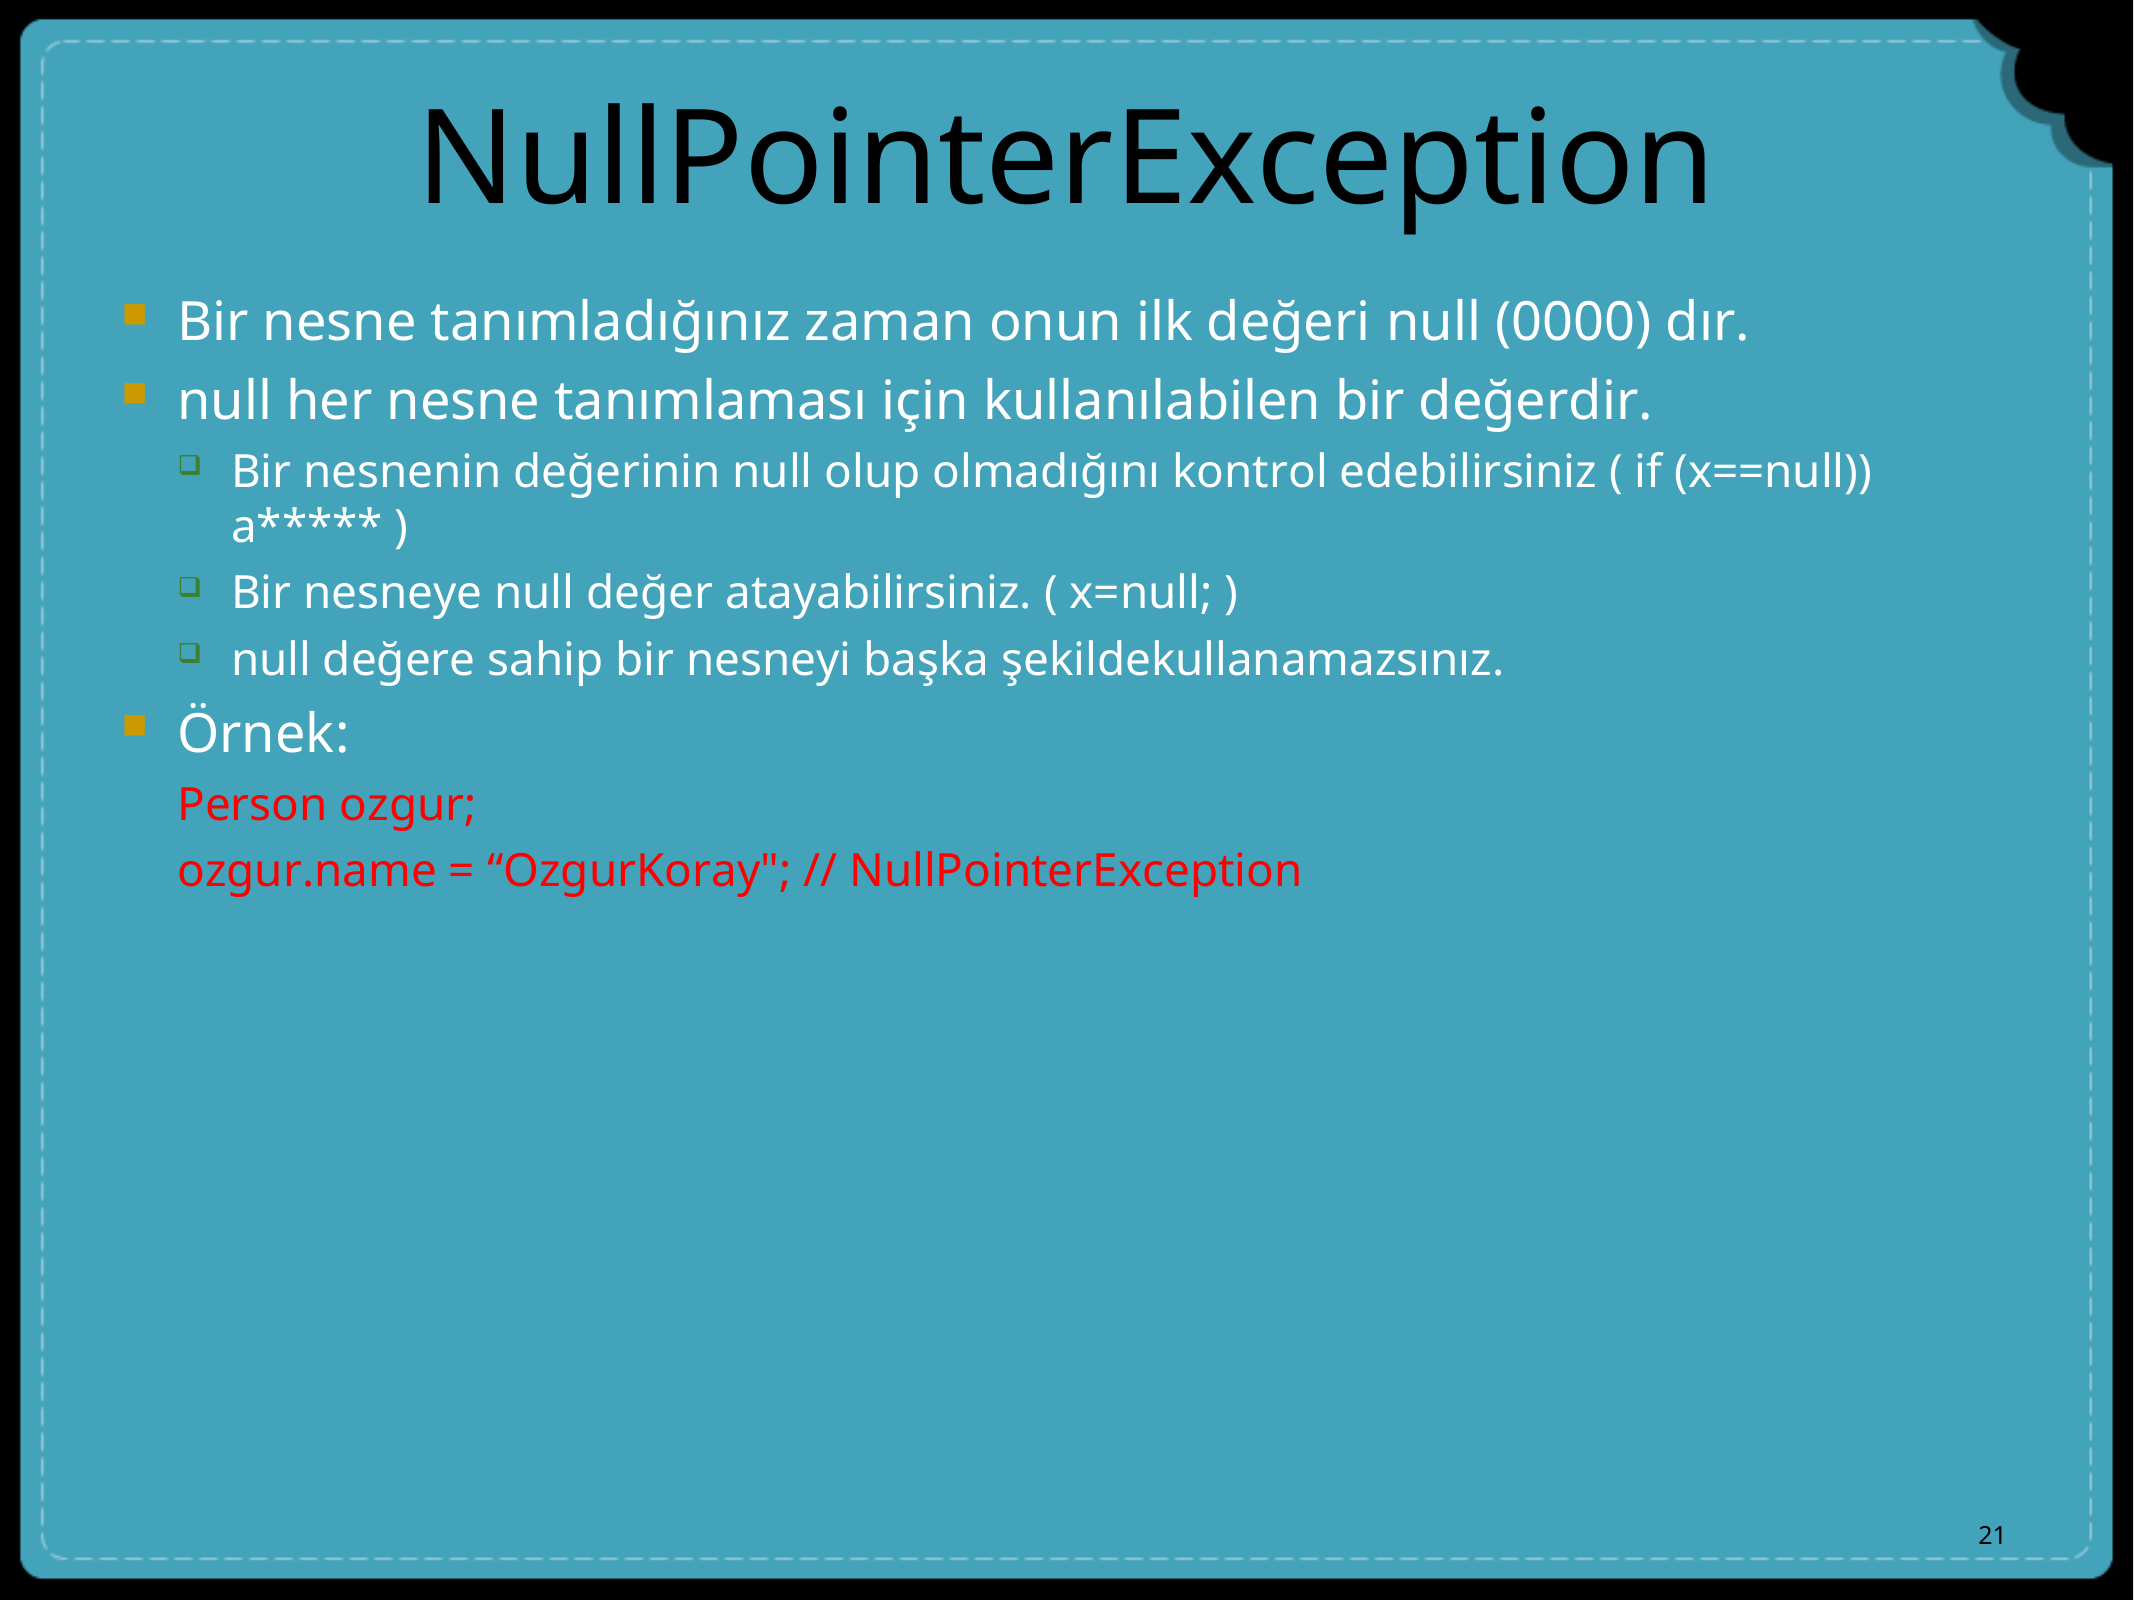

# NullPointerException
Bir nesne tanımladığınız zaman onun ilk değeri null (0000) dır.
null her nesne tanımlaması için kullanılabilen bir değerdir.
Bir nesnenin değerinin null olup olmadığını kontrol edebilirsiniz ( if (x==null)) a***** )
Bir nesneye null değer atayabilirsiniz. ( x=null; )
null değere sahip bir nesneyi başka şekildekullanamazsınız.
Örnek:
Person ozgur;
ozgur.name = “OzgurKoray"; // NullPointerException
21